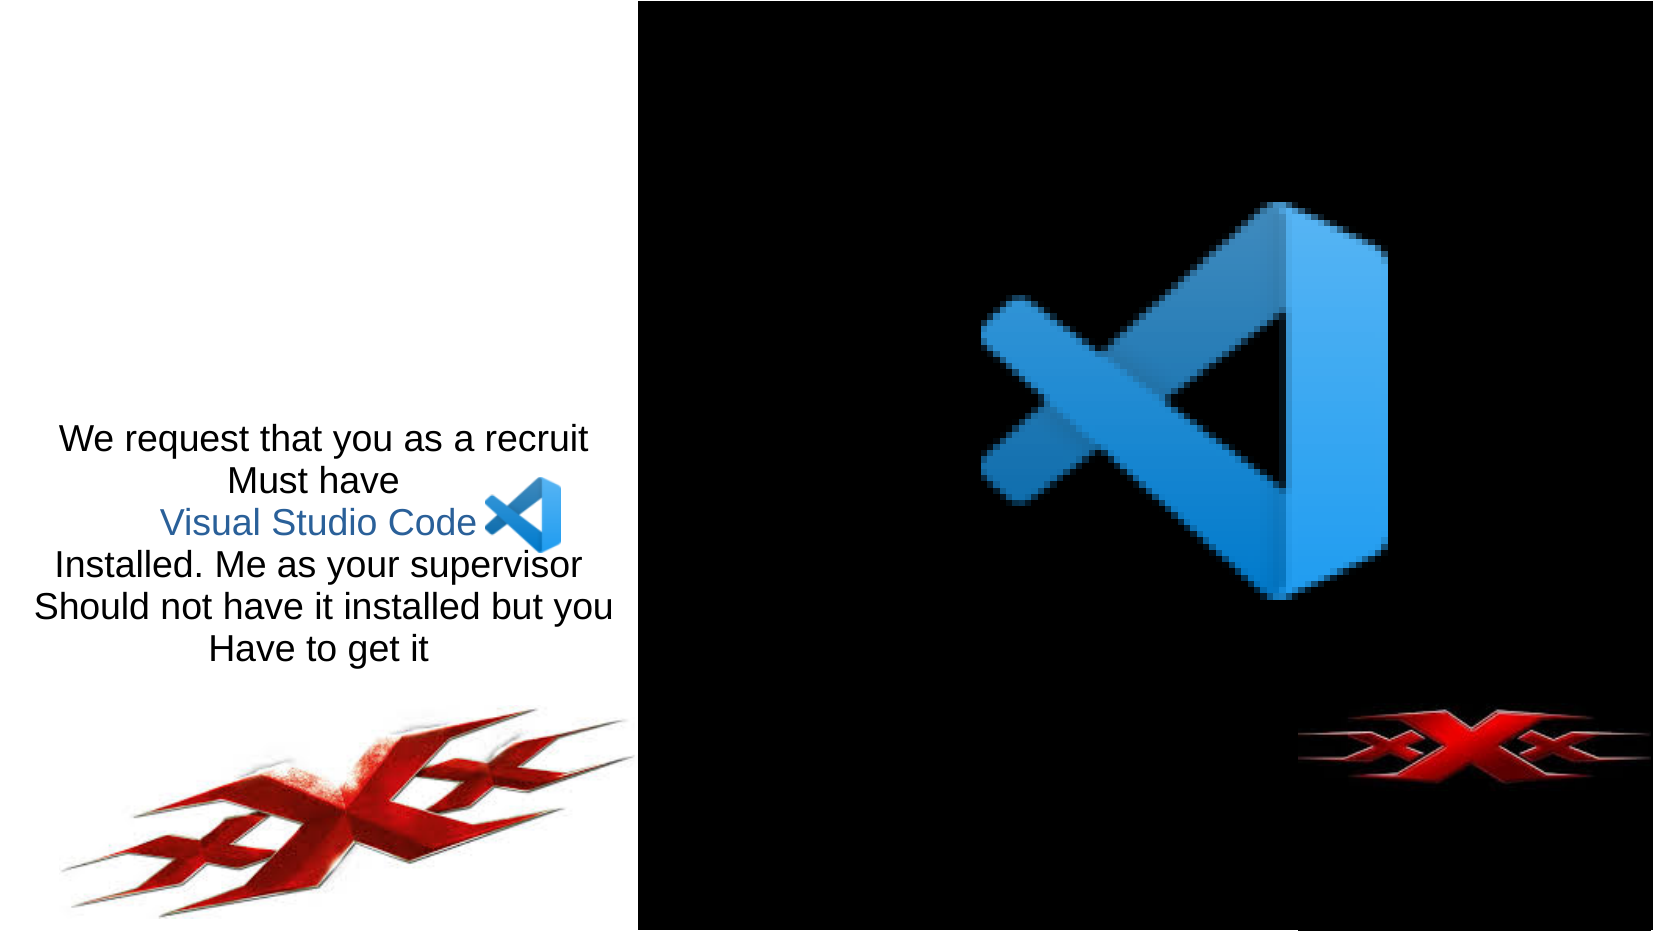

We request that you as a recruit
Must have
Visual Studio Code
Installed. Me as your supervisor
 Should not have it installed but you
Have to get it